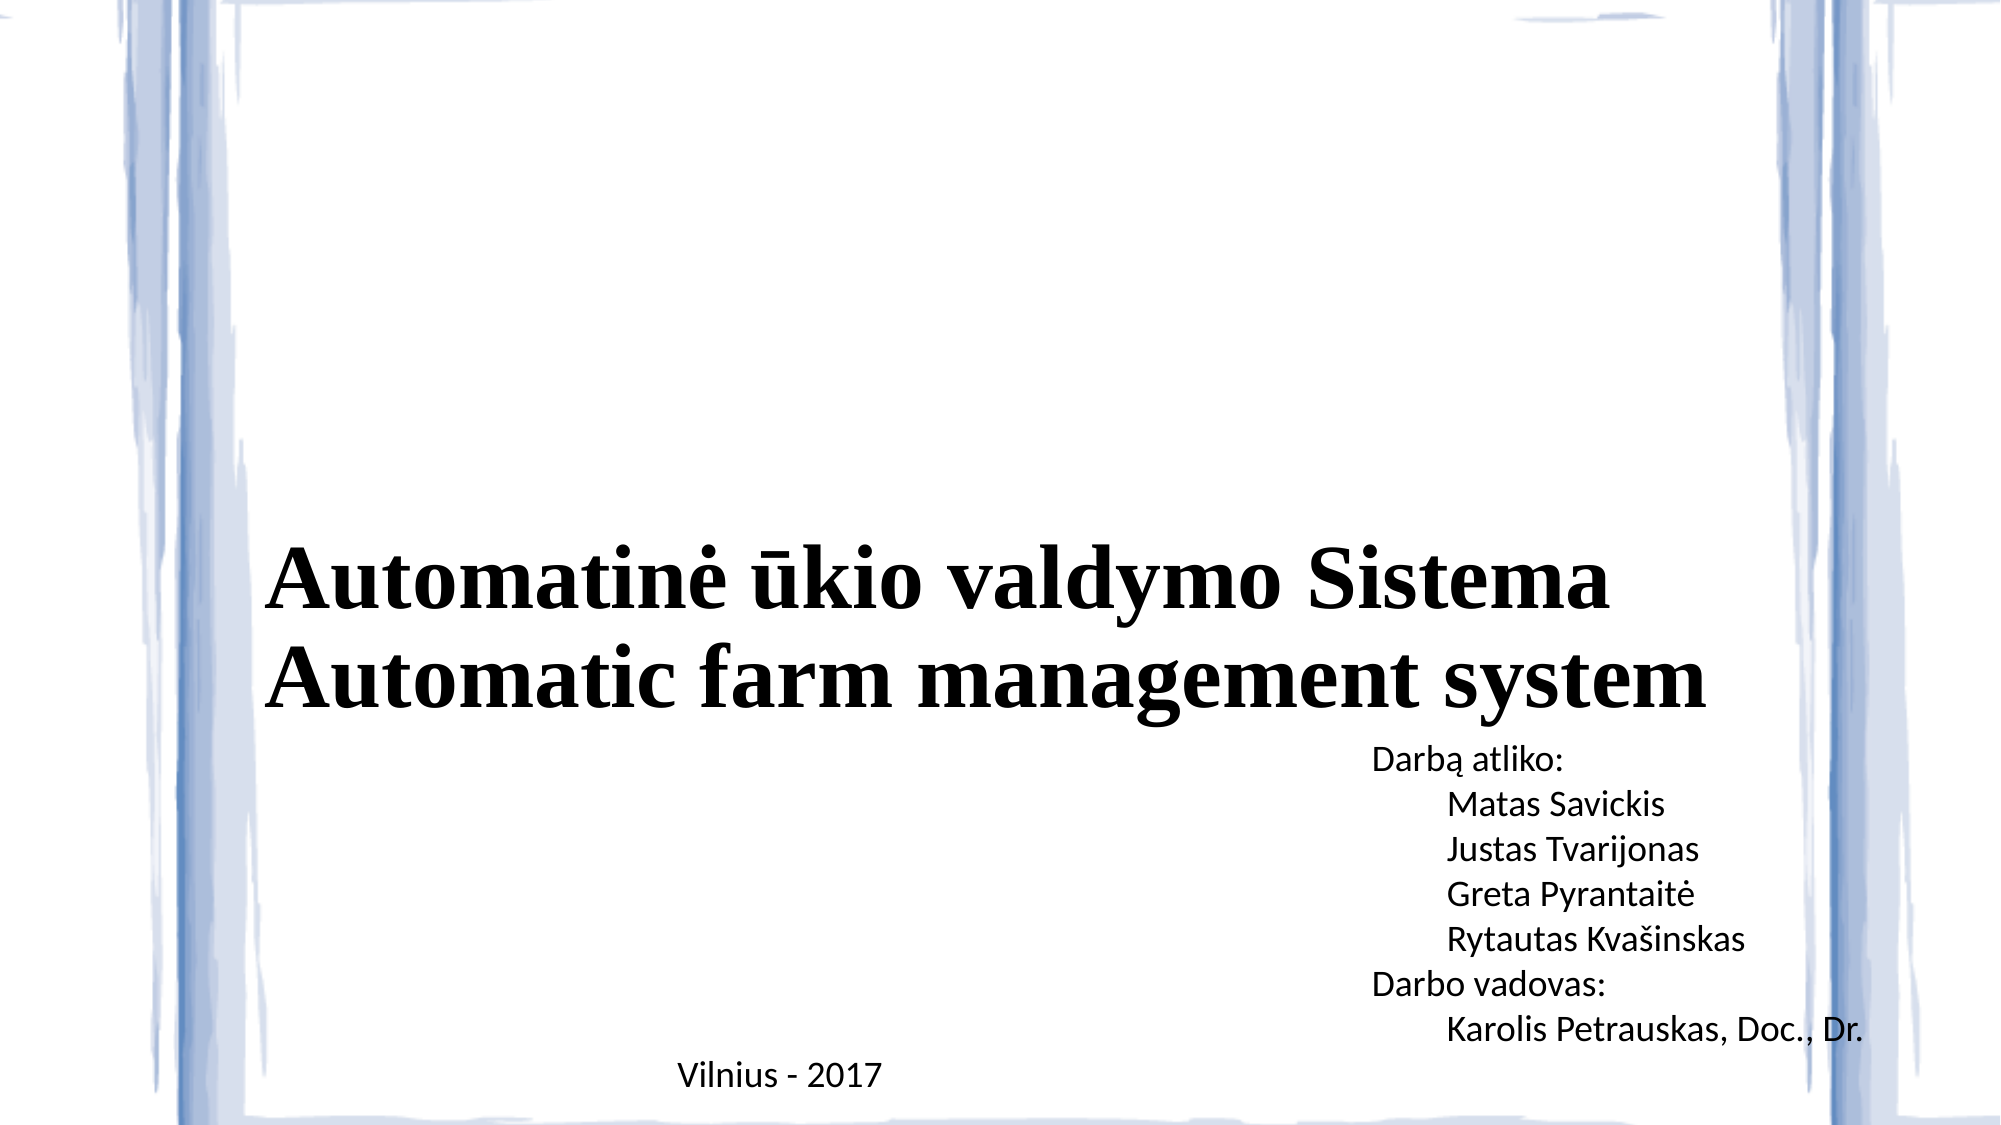

#
Automatinė ūkio valdymo Sistema
Automatic farm management system
Darbą atliko:
	Matas Savickis
	Justas Tvarijonas
	Greta Pyrantaitė
	Rytautas Kvašinskas
Darbo vadovas:
	Karolis Petrauskas, Doc., Dr.
Vilnius - 2017